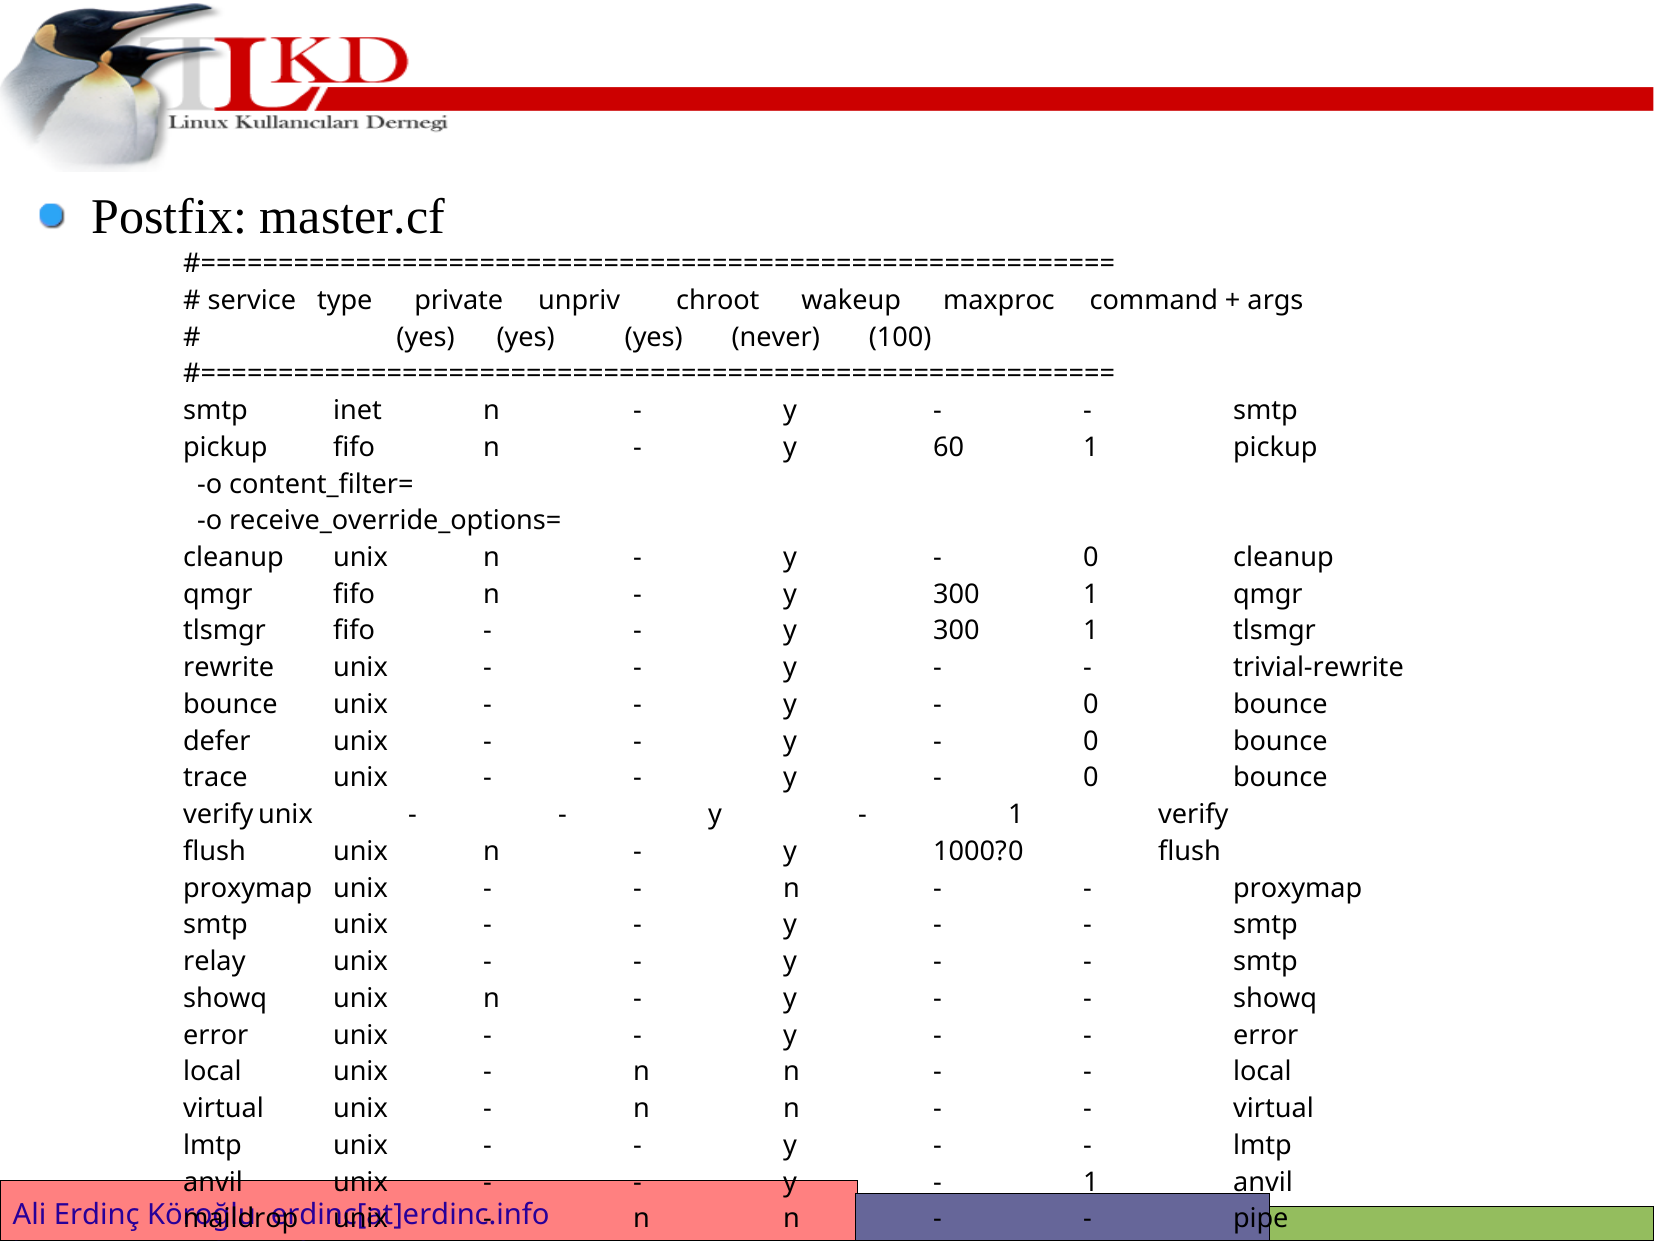

Postfix: master.cf
#===========================================================
# service type private unpriv chroot wakeup maxproc command + args
# (yes) (yes) (yes) (never) (100)
#===========================================================
smtp		inet		n		-		y		-		-		smtp
pickup	fifo		n		-		y		60		1		pickup
 -o content_filter=
 -o receive_override_options=
cleanup	unix		n		-		y		-		0		cleanup
qmgr		fifo		n		-		y		300		1		qmgr
tlsmgr	fifo		-		-		y		300		1		tlsmgr
rewrite	unix		-		-		y		-		-		trivial-rewrite
bounce	unix		-		-		y		-		0		bounce
defer		unix		-		-		y		-		0		bounce
trace		unix		-		-		y		-		0		bounce
verify	unix		-		-		y		-		1		verify
flush		unix		n		-		y		1000?	0		flush
proxymap	unix		-		-		n		-		-		proxymap
smtp		unix		-		-		y		-		-		smtp
relay		unix		-		-		y		-		-		smtp
showq	unix		n		-		y		-		- 		showq
error		unix		-		-		y		-		-		error
local		unix		-		n		n		-		-		local
virtual	unix		-		n		n		-		-		virtual
lmtp		unix		-		-		y		-		-		lmtp
anvil		unix		-		-		y		-		1		anvil
maildrop	unix		-		n		n		-		-		pipe
 flags=DRhu user=nobody argv=/usr/bin/maildrop -d ${recipient}
Ali Erdinç Köroğlu erdinc[at]erdinc.info http://www.erdinc.info